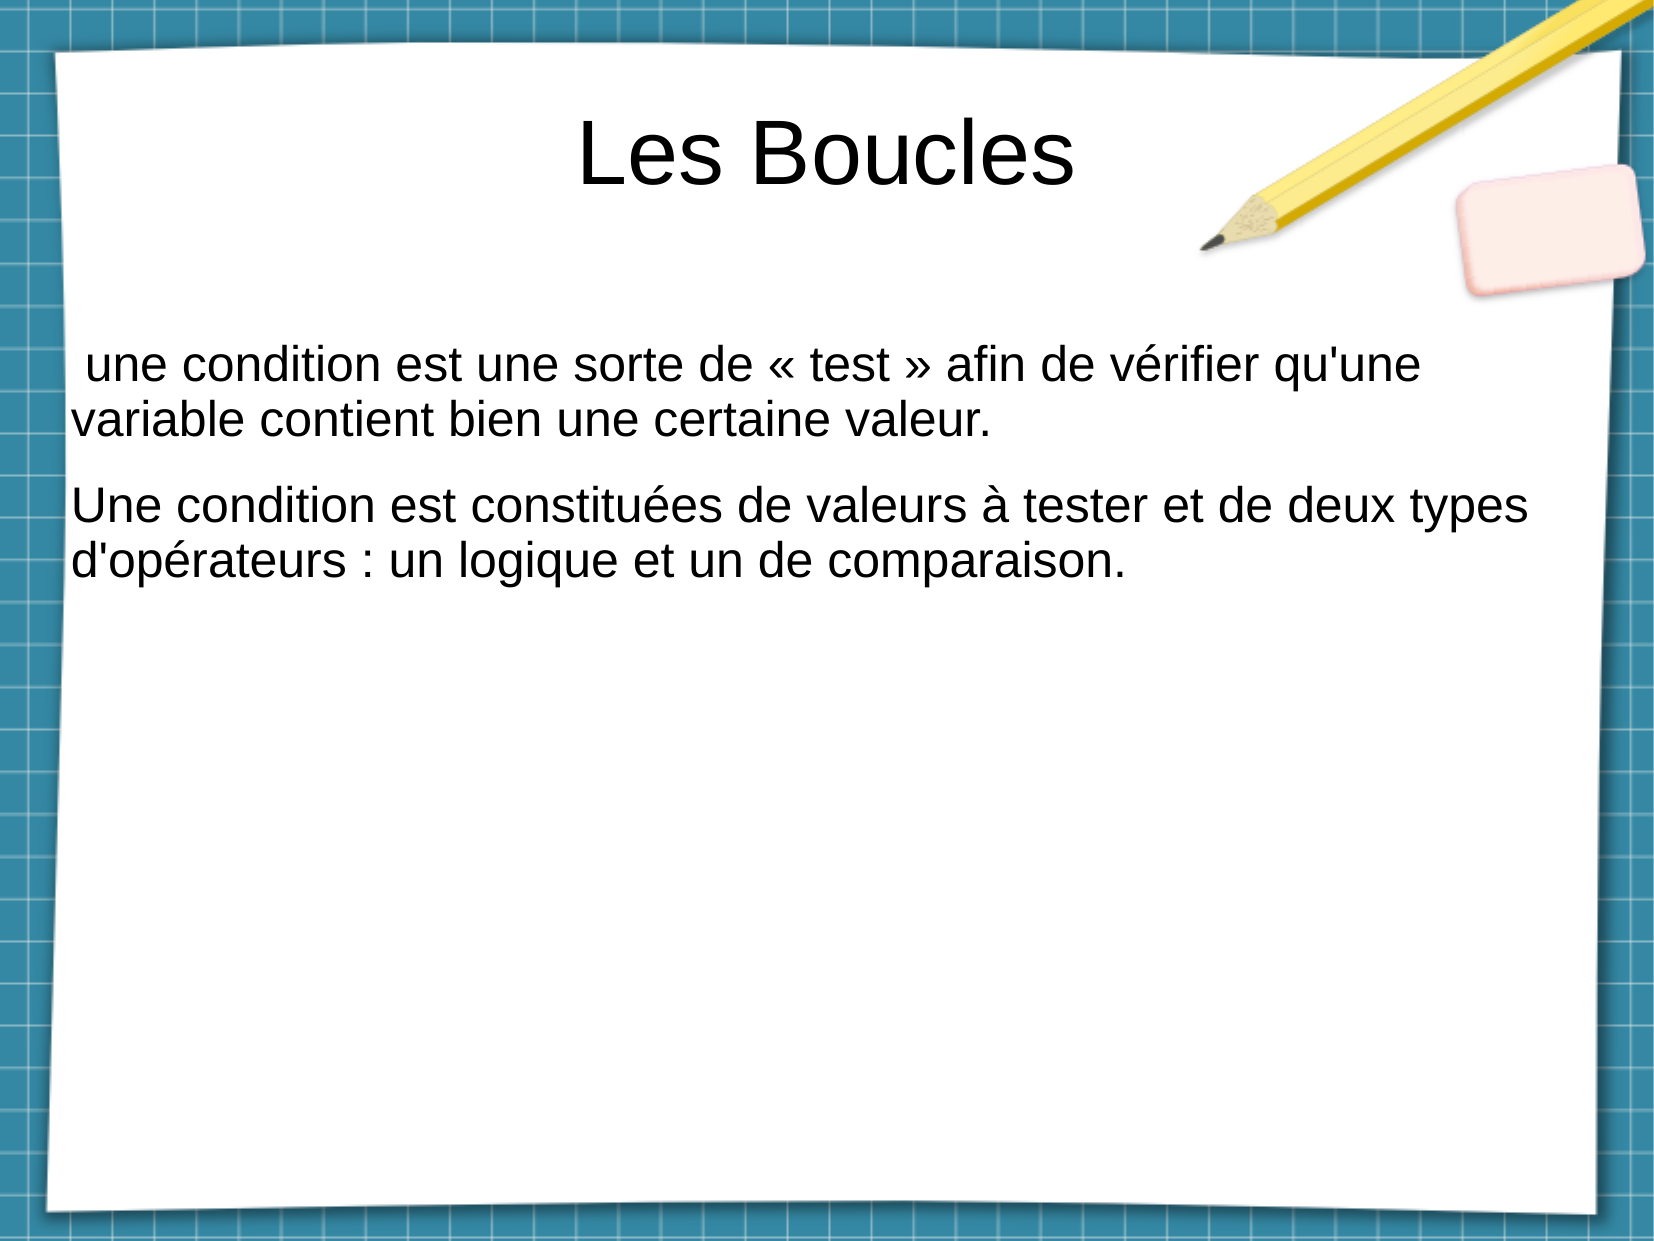

# Les Boucles
 une condition est une sorte de « test » afin de vérifier qu'une variable contient bien une certaine valeur.
Une condition est constituées de valeurs à tester et de deux types d'opérateurs : un logique et un de comparaison.